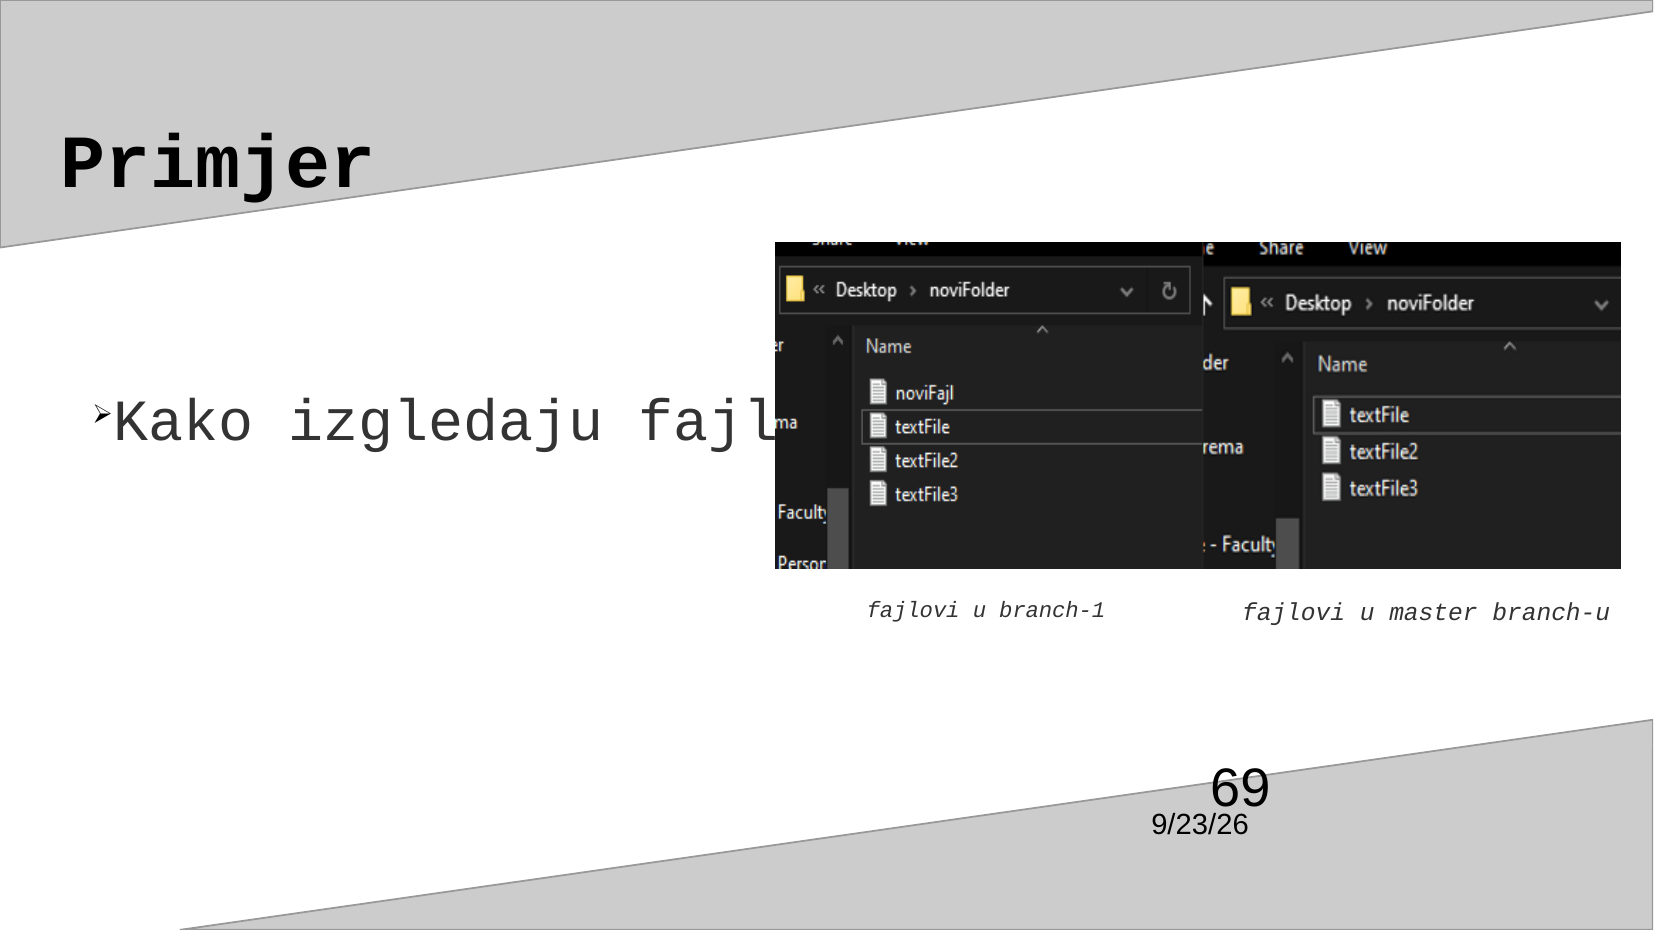

Primjer
# Kako izgledaju fajlovi?
fajlovi u branch-1
fajlovi u master branch-u